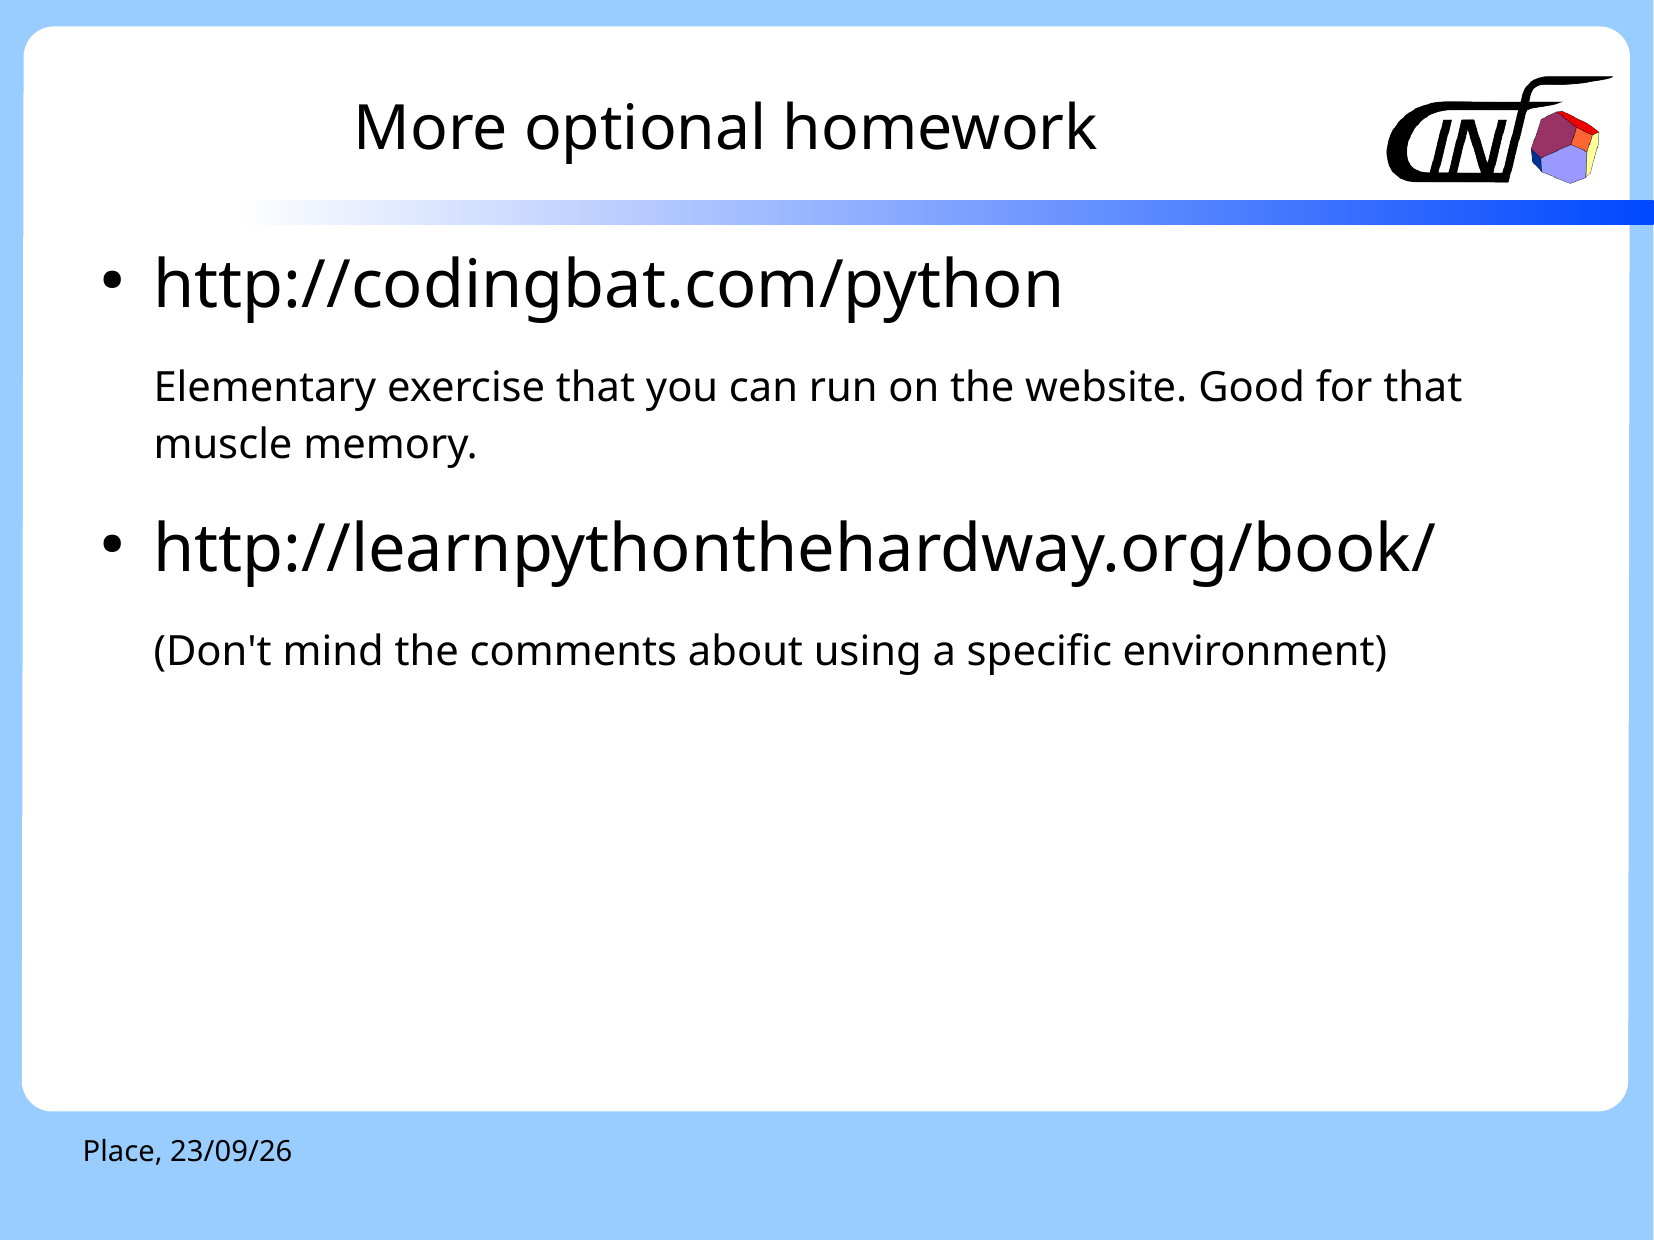

# More optional homework
http://codingbat.com/python
Elementary exercise that you can run on the website. Good for that muscle memory.
http://learnpythonthehardway.org/book/
(Don't mind the comments about using a specific environment)